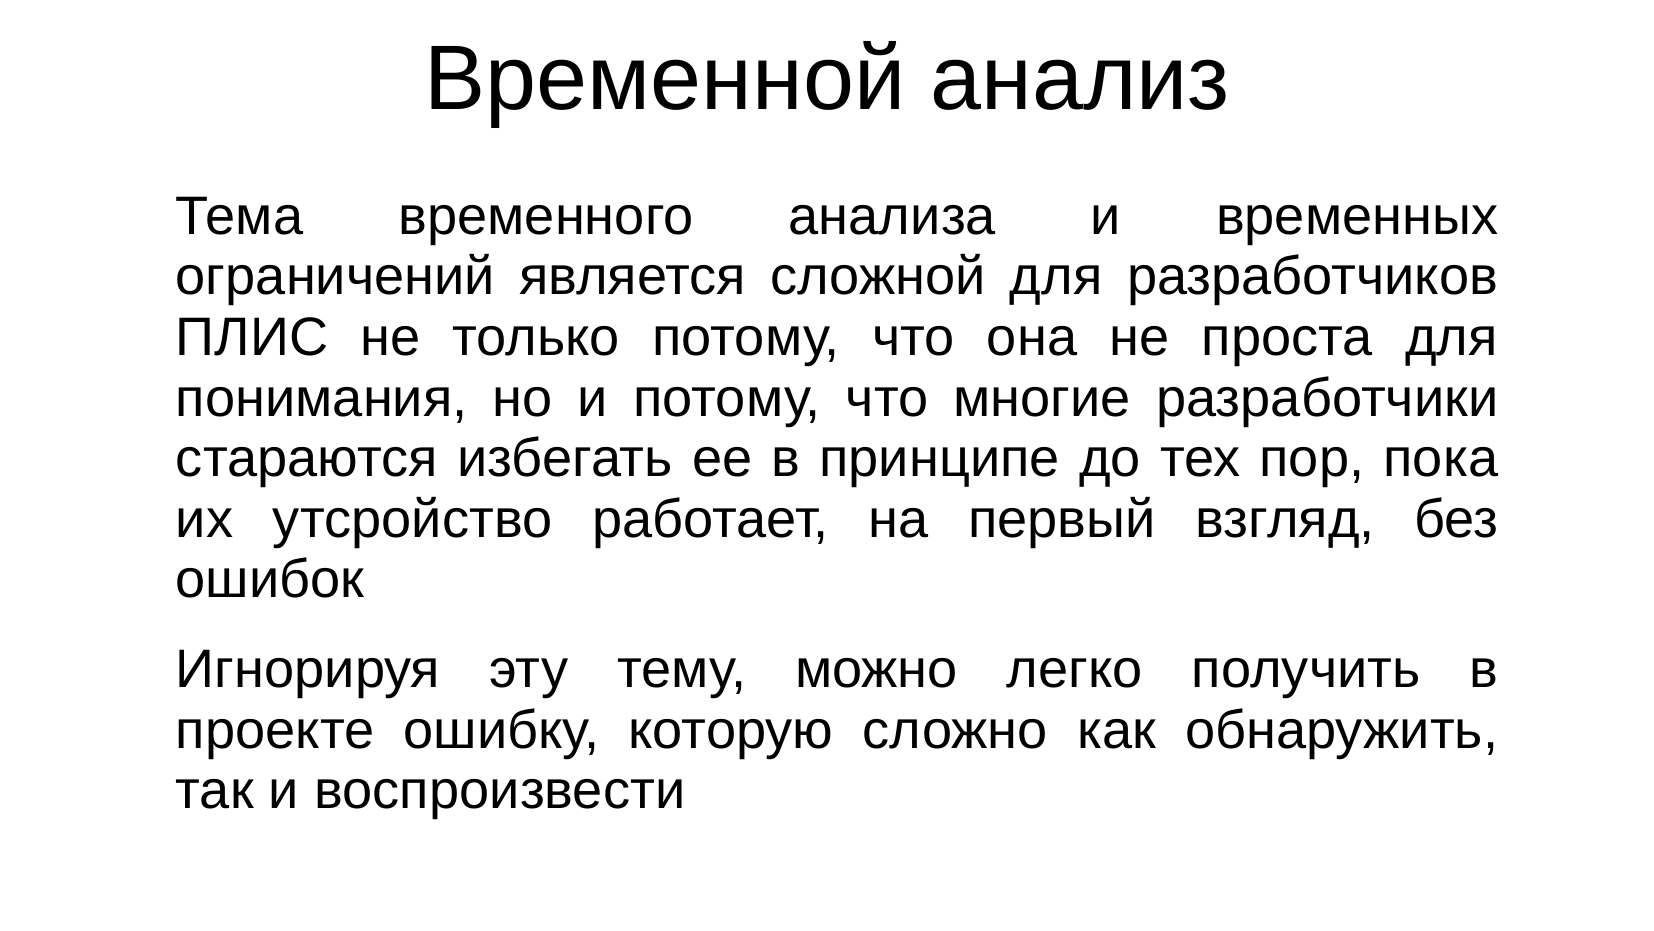

# Временной анализ
Тема временного анализа и временных ограничений является сложной для разработчиков ПЛИС не только потому, что она не проста для понимания, но и потому, что многие разработчики стараются избегать ее в принципе до тех пор, пока их утсройство работает, на первый взгляд, без ошибок
Игнорируя эту тему, можно легко получить в проекте ошибку, которую сложно как обнаружить, так и воспроизвести